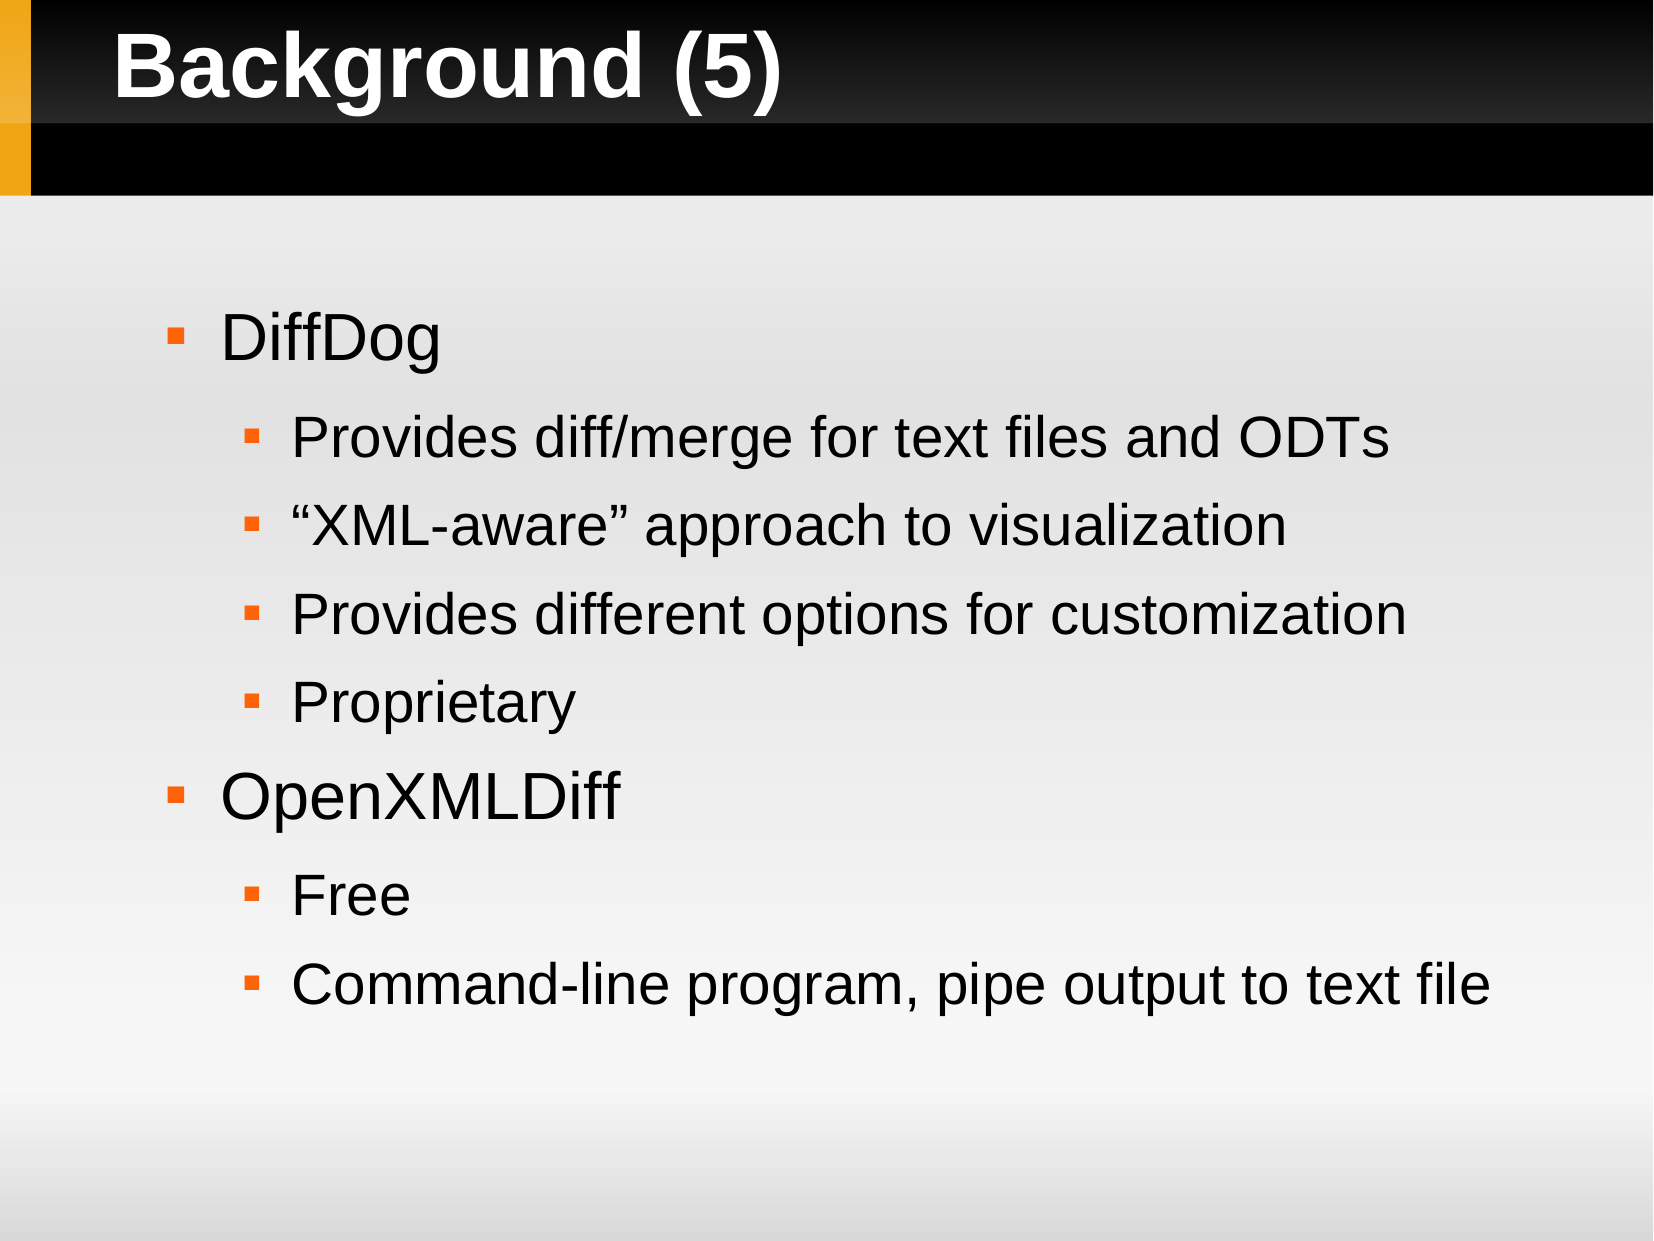

# Background (5)
DiffDog
Provides diff/merge for text files and ODTs
“XML-aware” approach to visualization
Provides different options for customization
Proprietary
OpenXMLDiff
Free
Command-line program, pipe output to text file